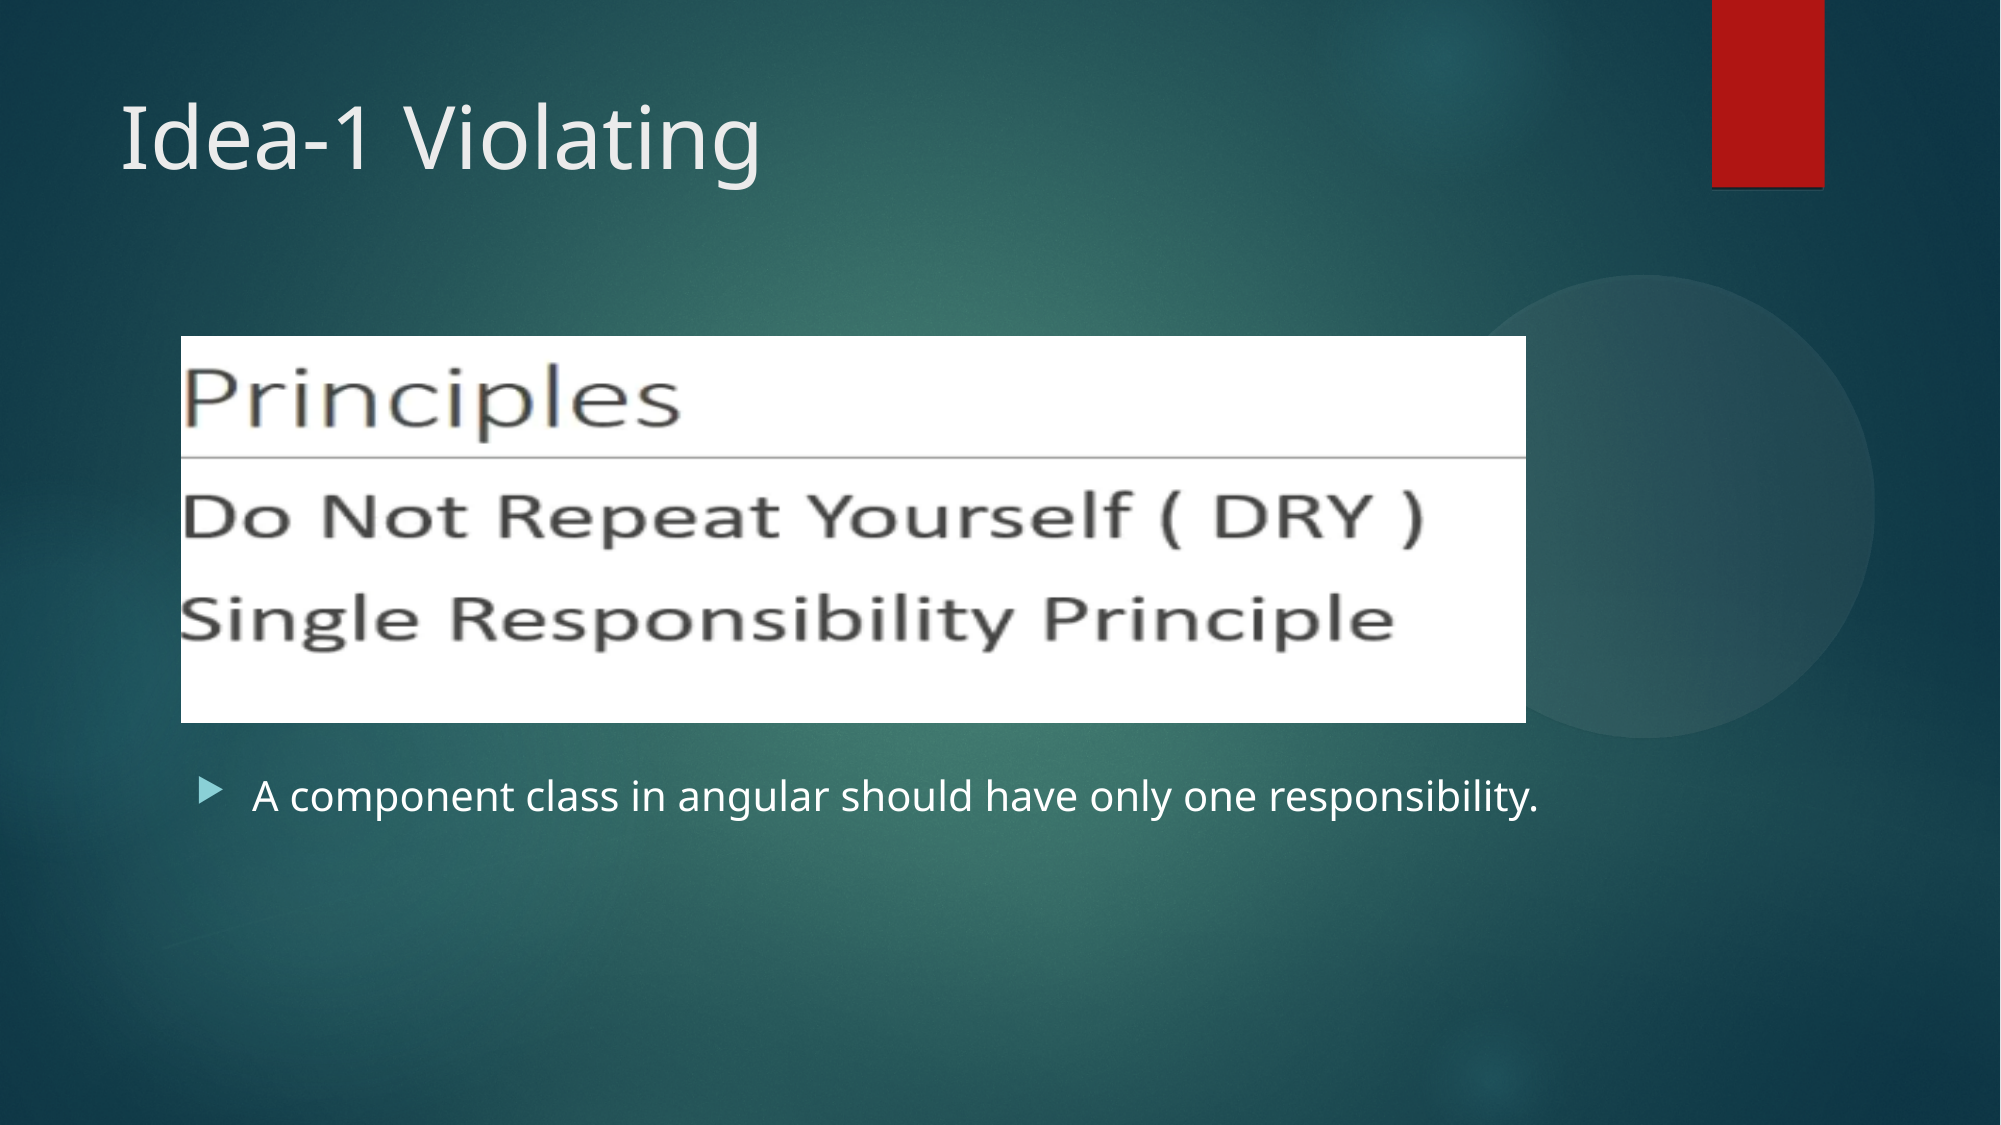

Idea-1 Violating
A component class in angular should have only one responsibility.